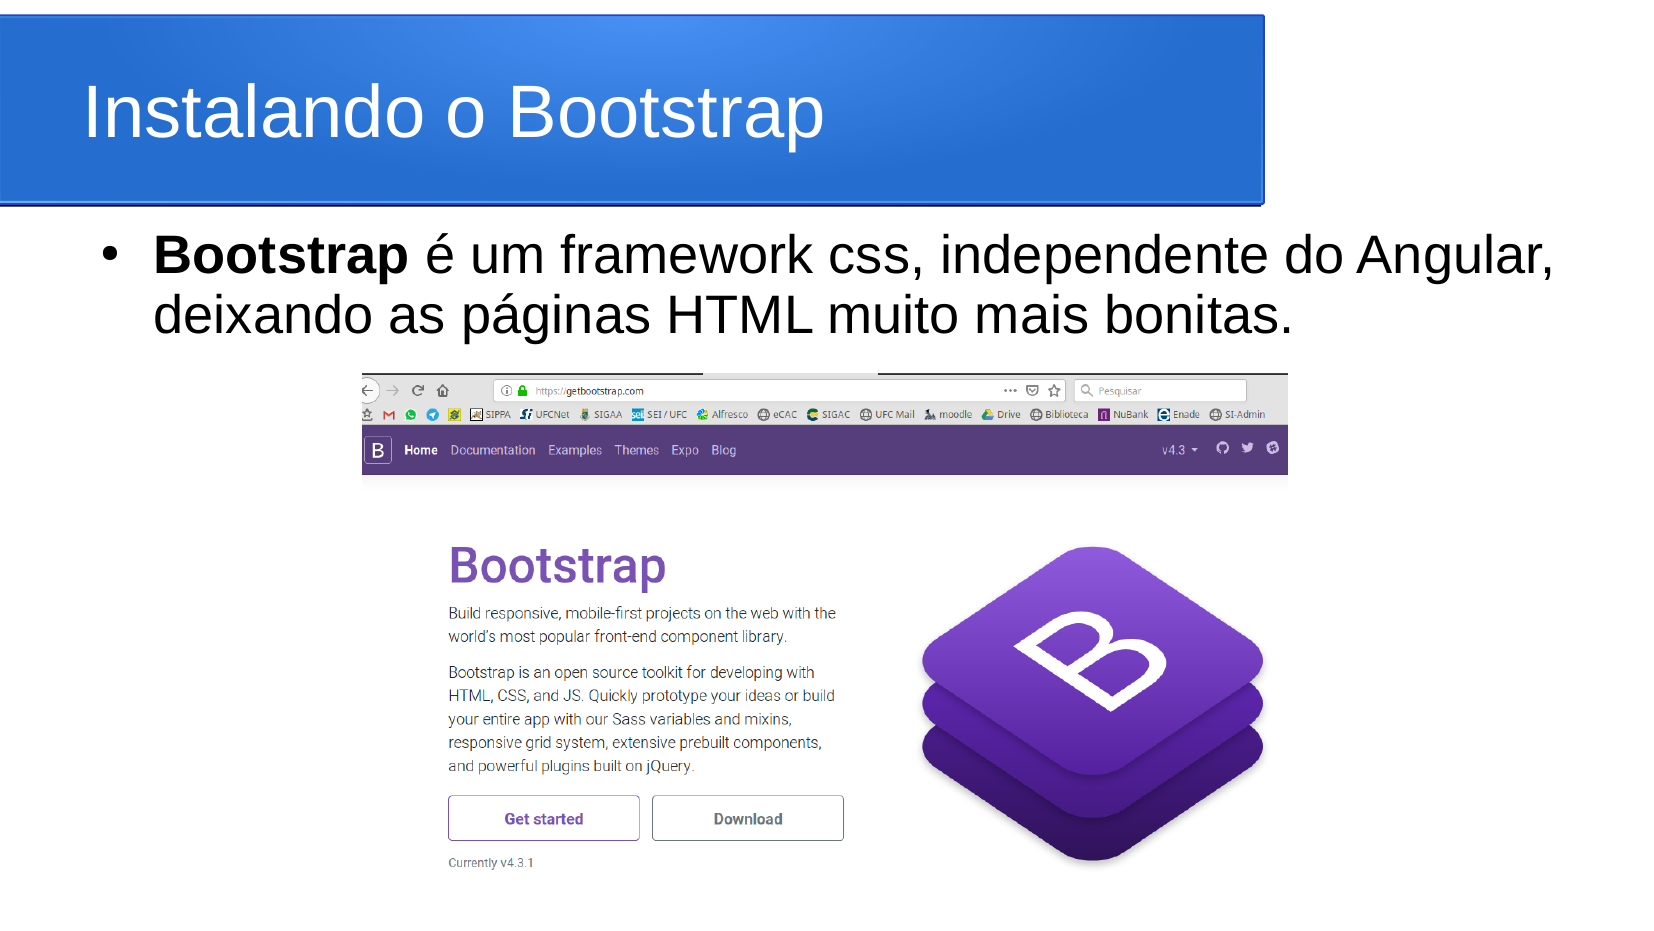

# Instalando o Bootstrap
Bootstrap é um framework css, independente do Angular, deixando as páginas HTML muito mais bonitas.